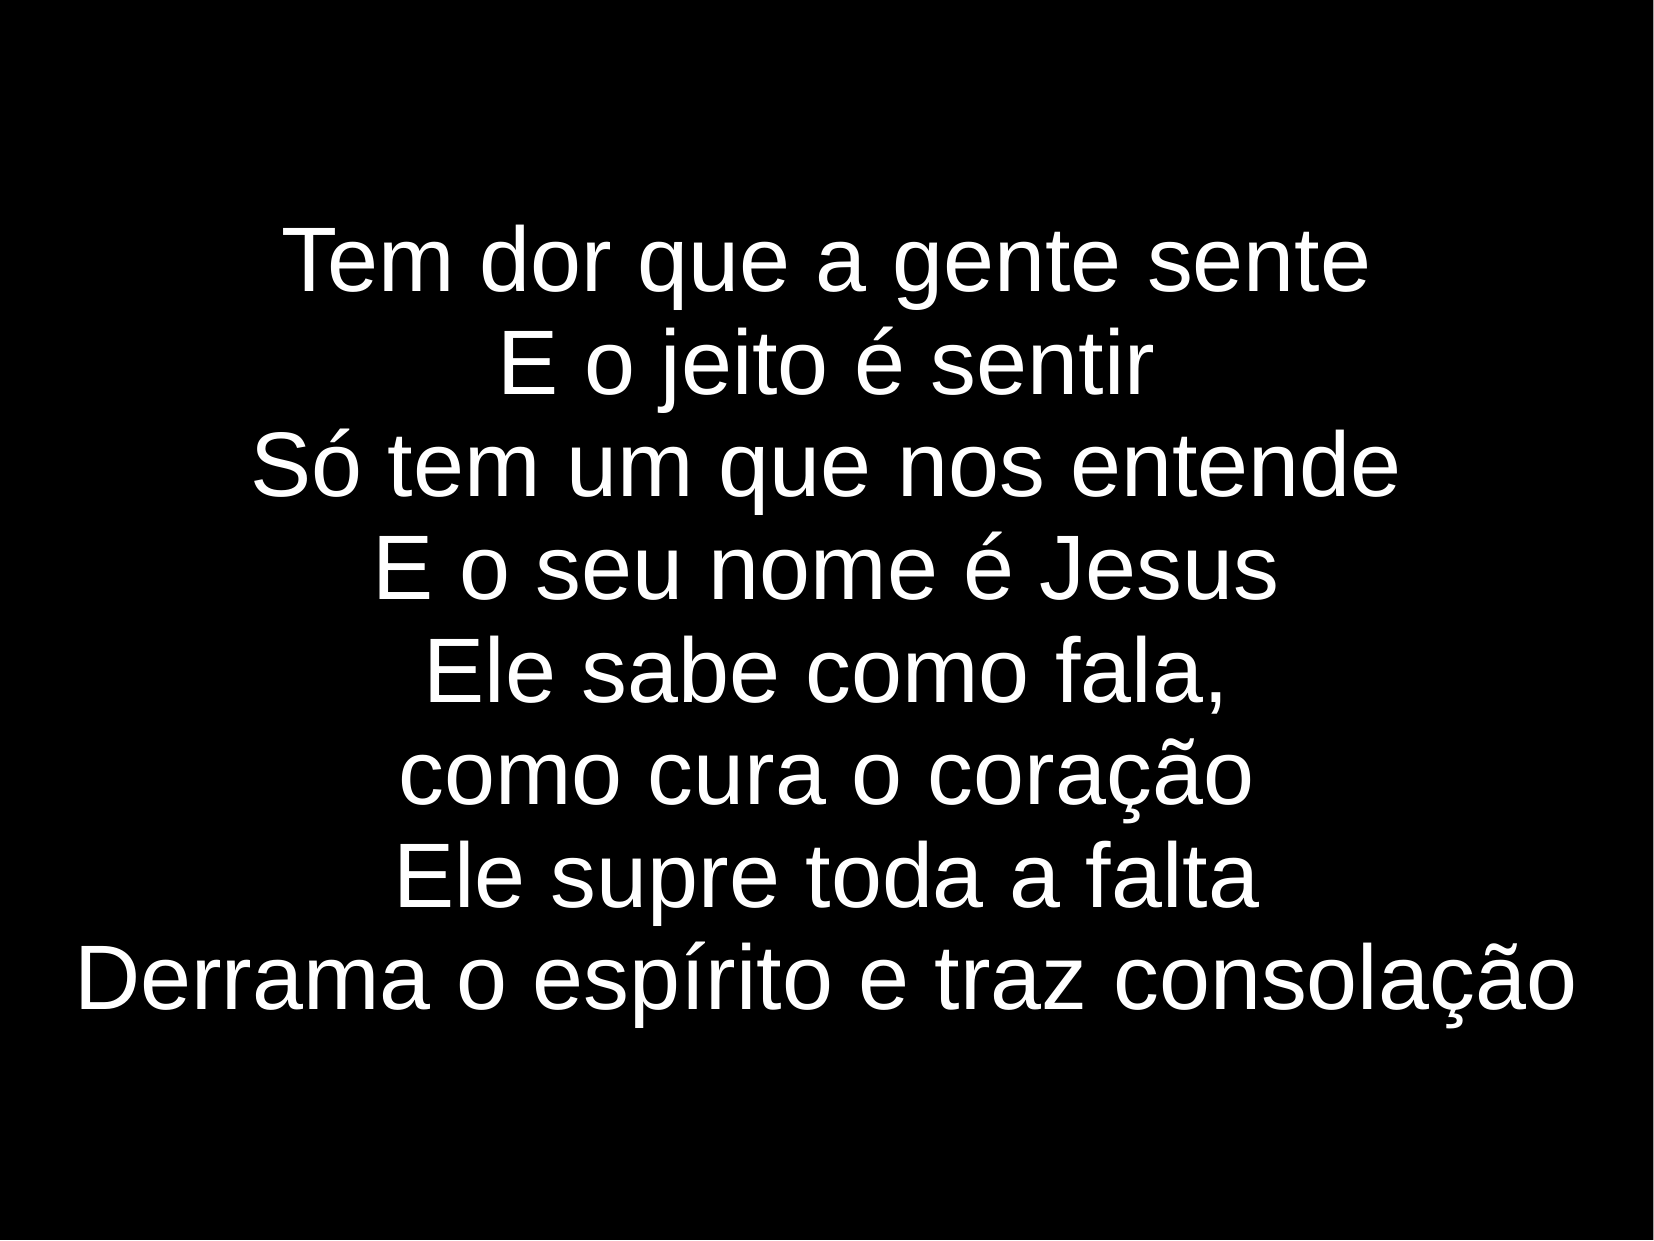

# Tem dor que a gente sente
E o jeito é sentir
Só tem um que nos entende
E o seu nome é Jesus
Ele sabe como fala,
como cura o coração
Ele supre toda a falta
Derrama o espírito e traz consolação